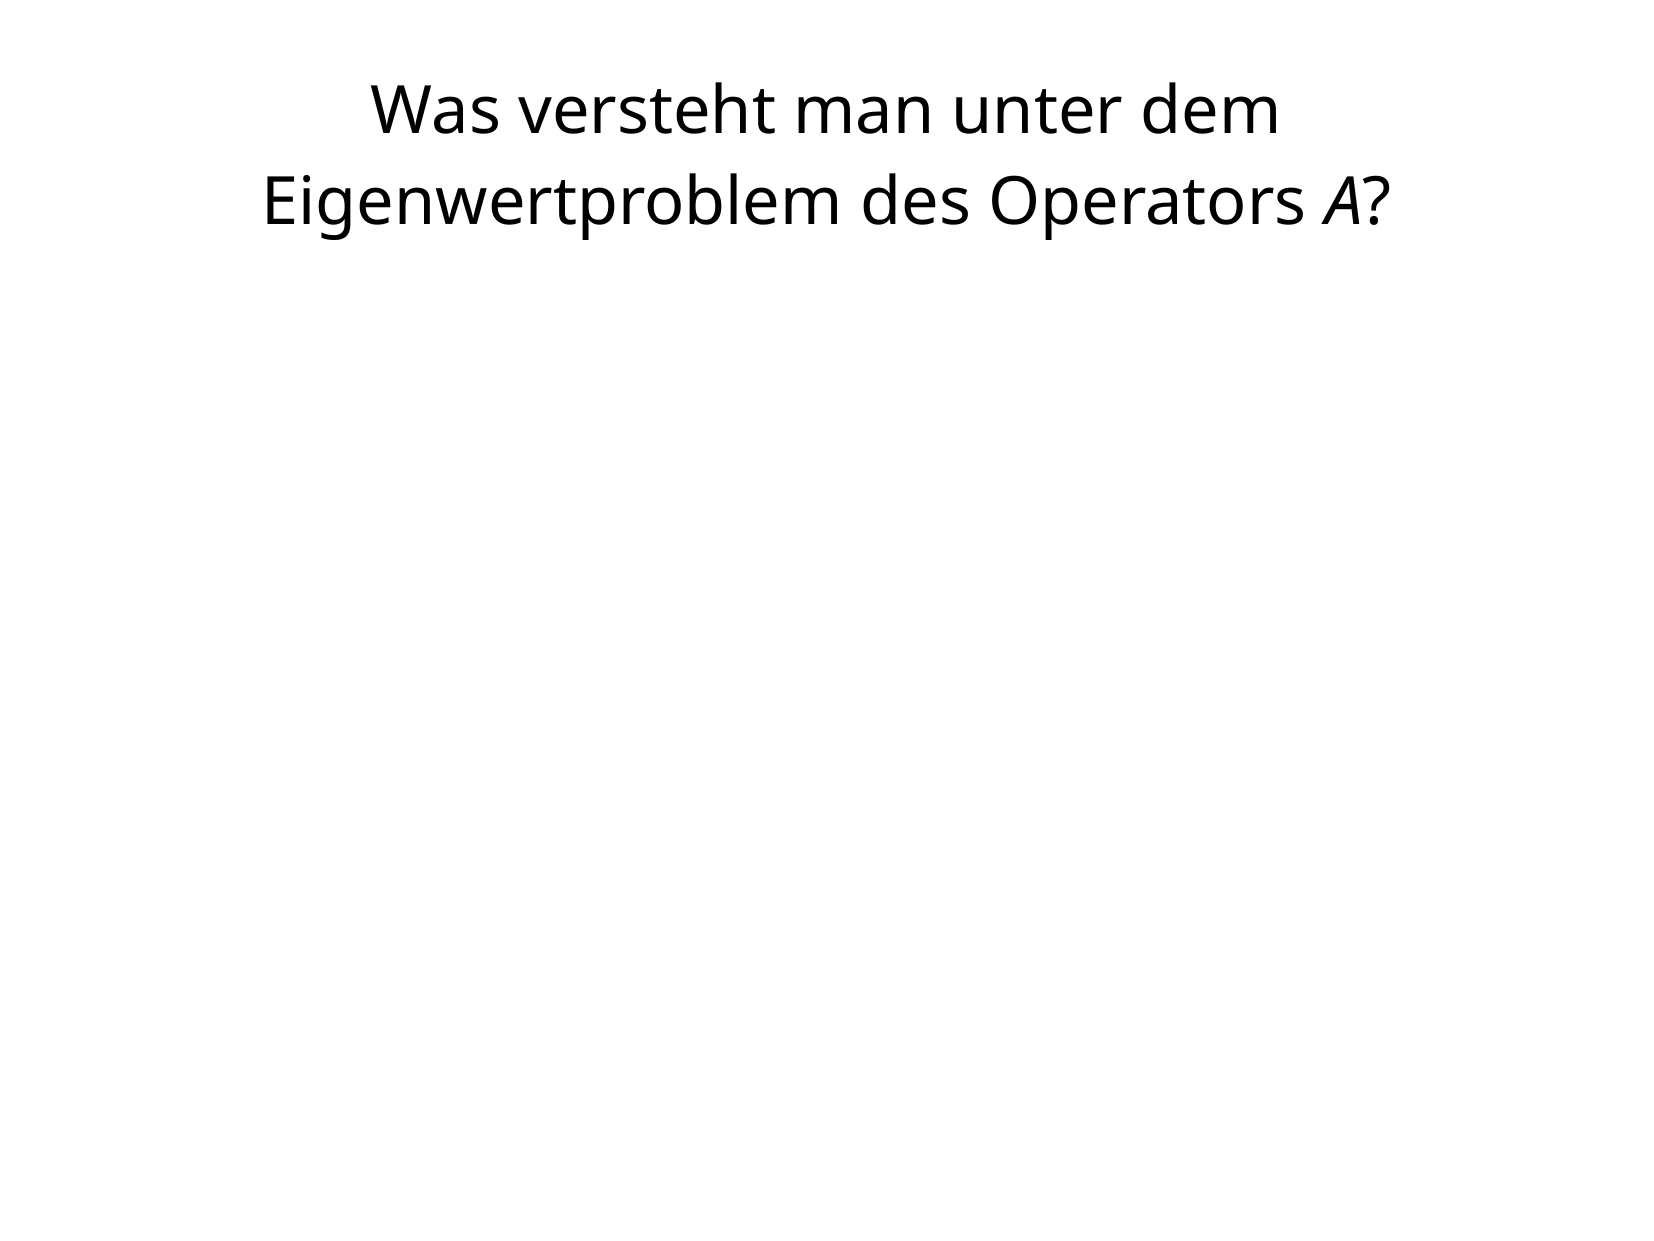

# Was versteht man unter dem Eigenwertproblem des Operators A?